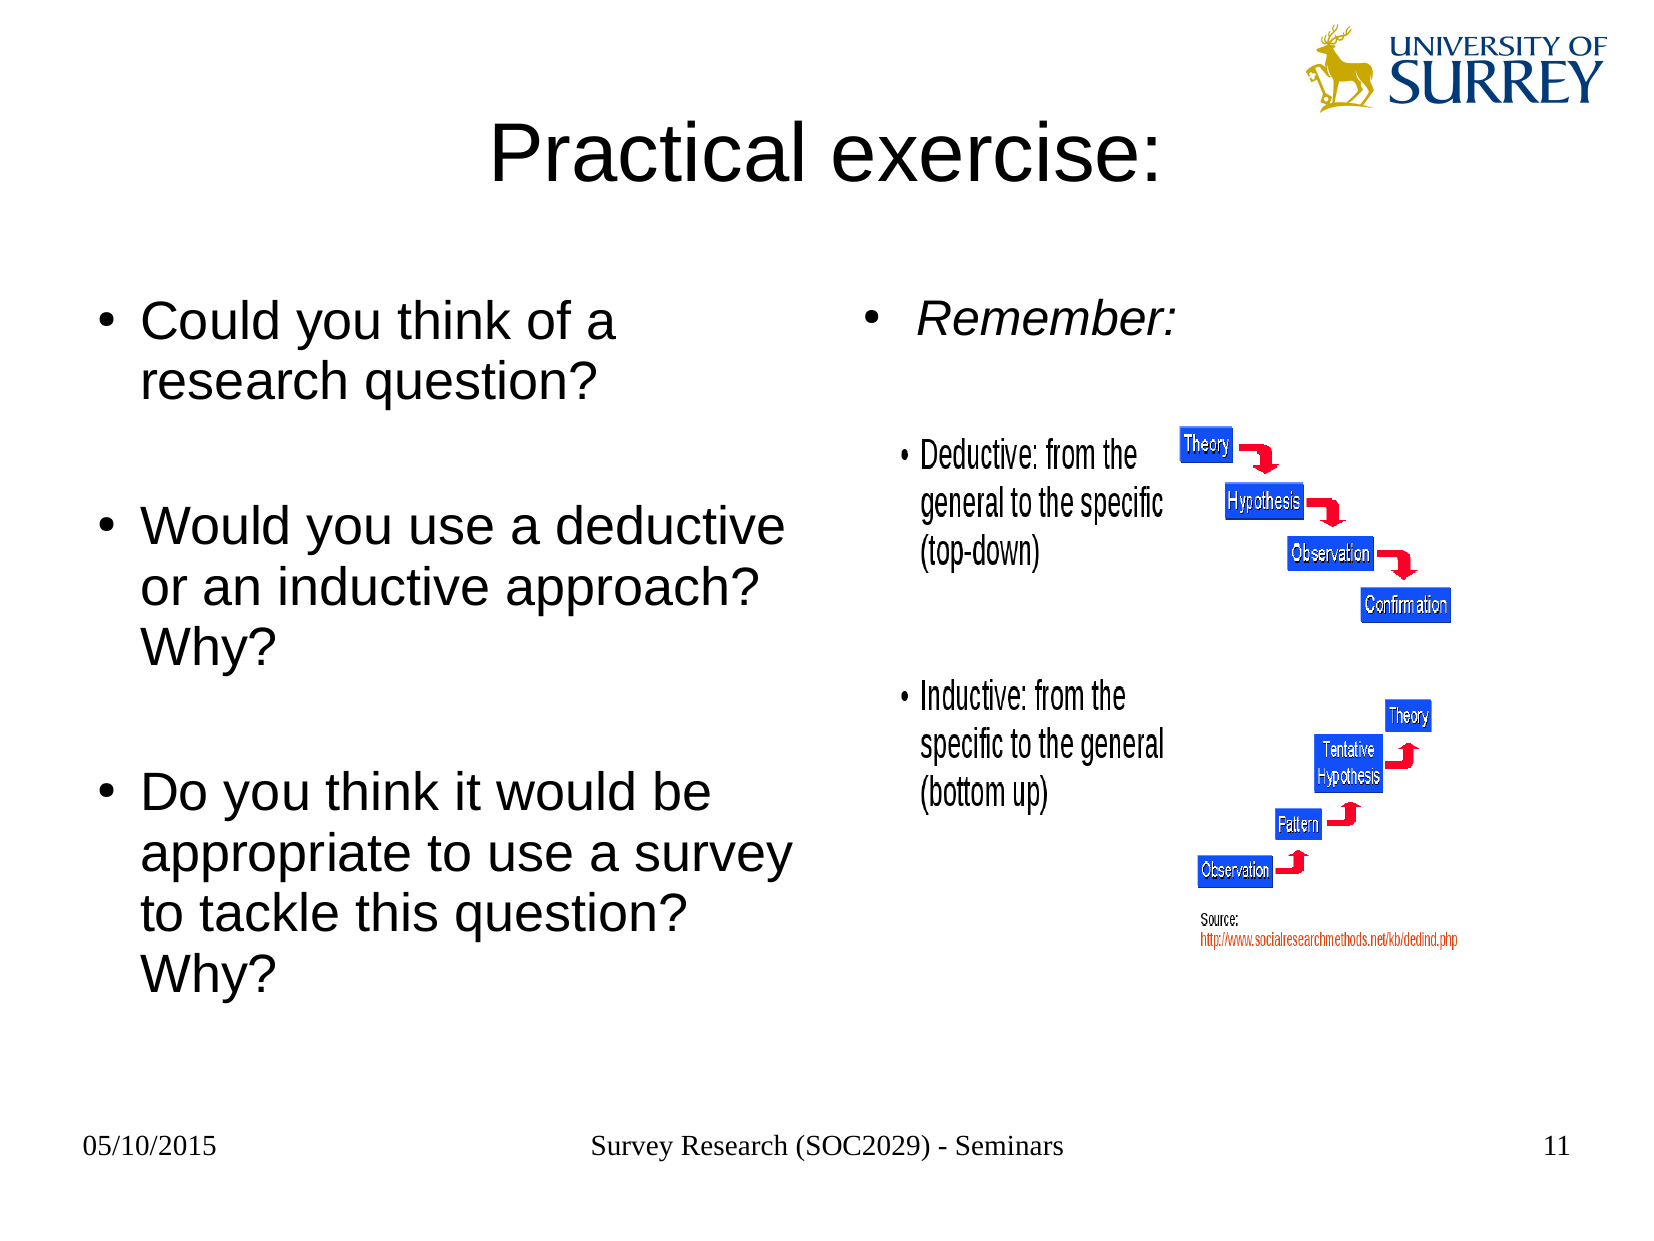

# Practical exercise:
Could you think of a research question?
Would you use a deductive or an inductive approach? Why?
Do you think it would be appropriate to use a survey to tackle this question? Why?
Remember:
05/10/2015
11